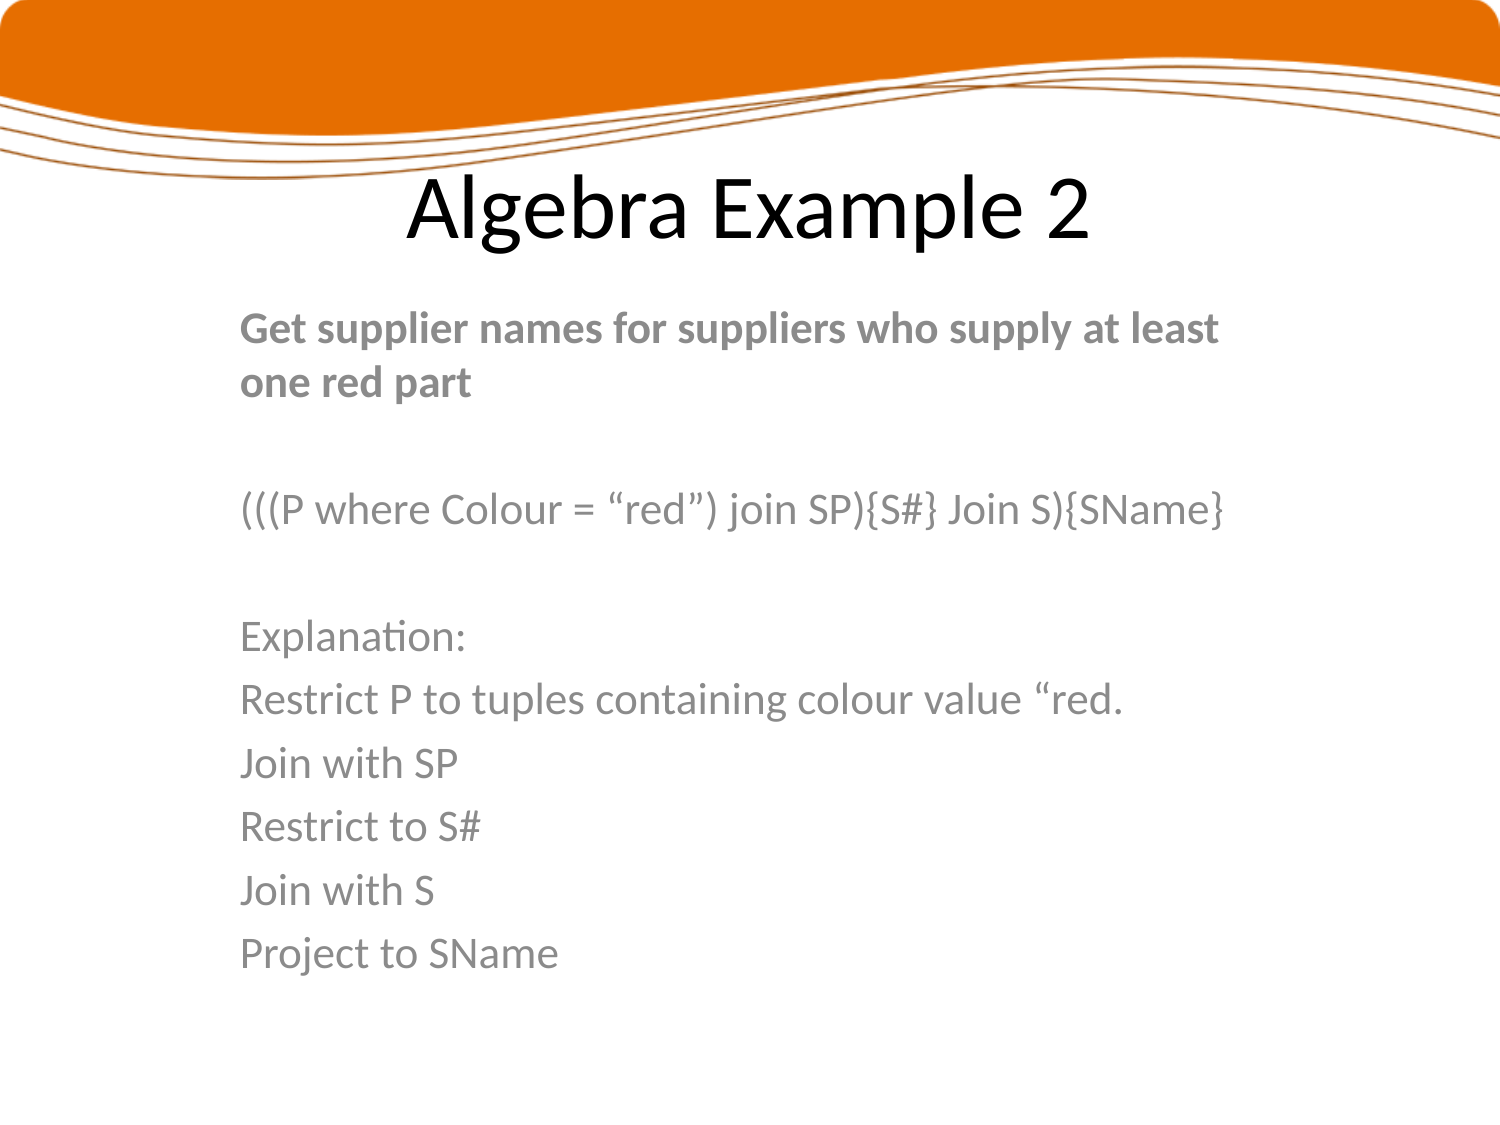

Algebra Example 2
Get supplier names for suppliers who supply at least one red part
(((P where Colour = “red”) join SP){S#} Join S){SName}
Explanation:
Restrict P to tuples containing colour value “red.
Join with SP
Restrict to S#
Join with S
Project to SName